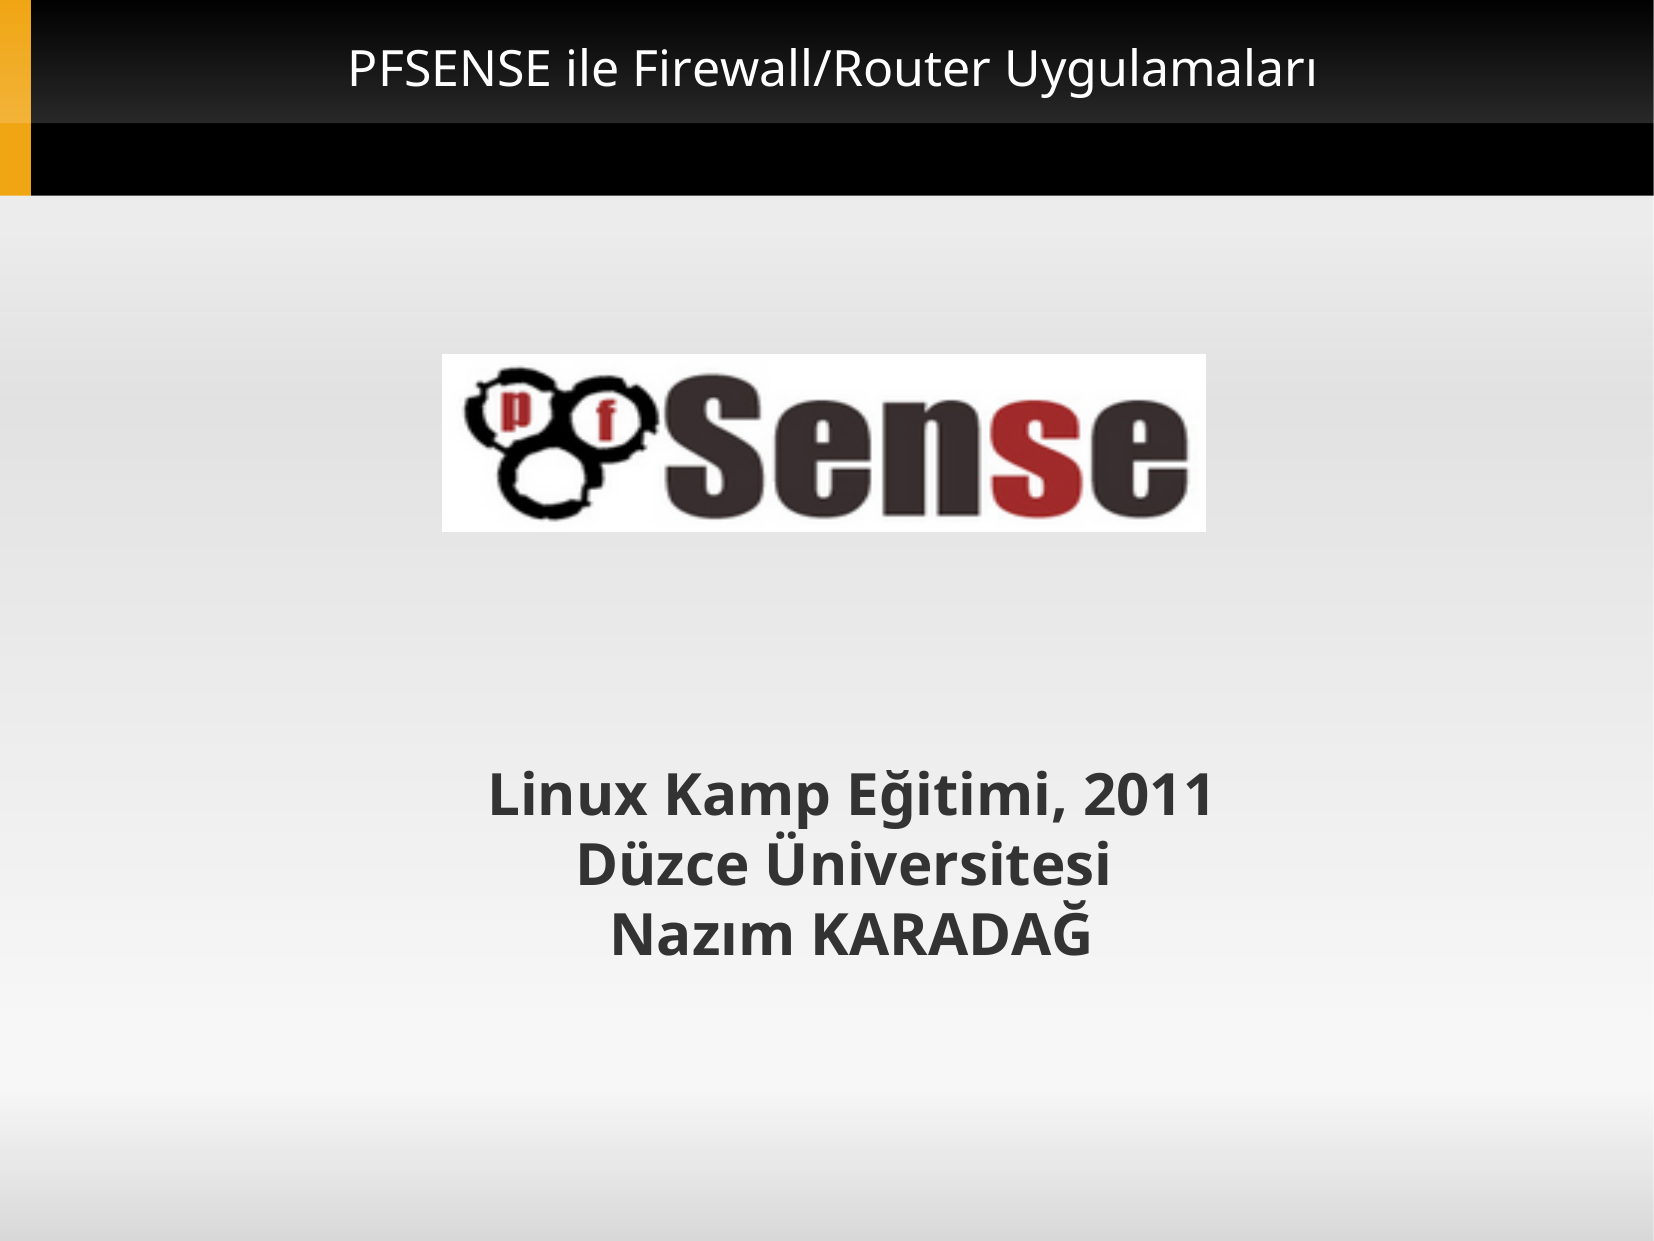

PFSENSE ile Firewall/Router Uygulamaları
Linux Kamp Eğitimi, 2011
Düzce Üniversitesi
Nazım KARADAĞ